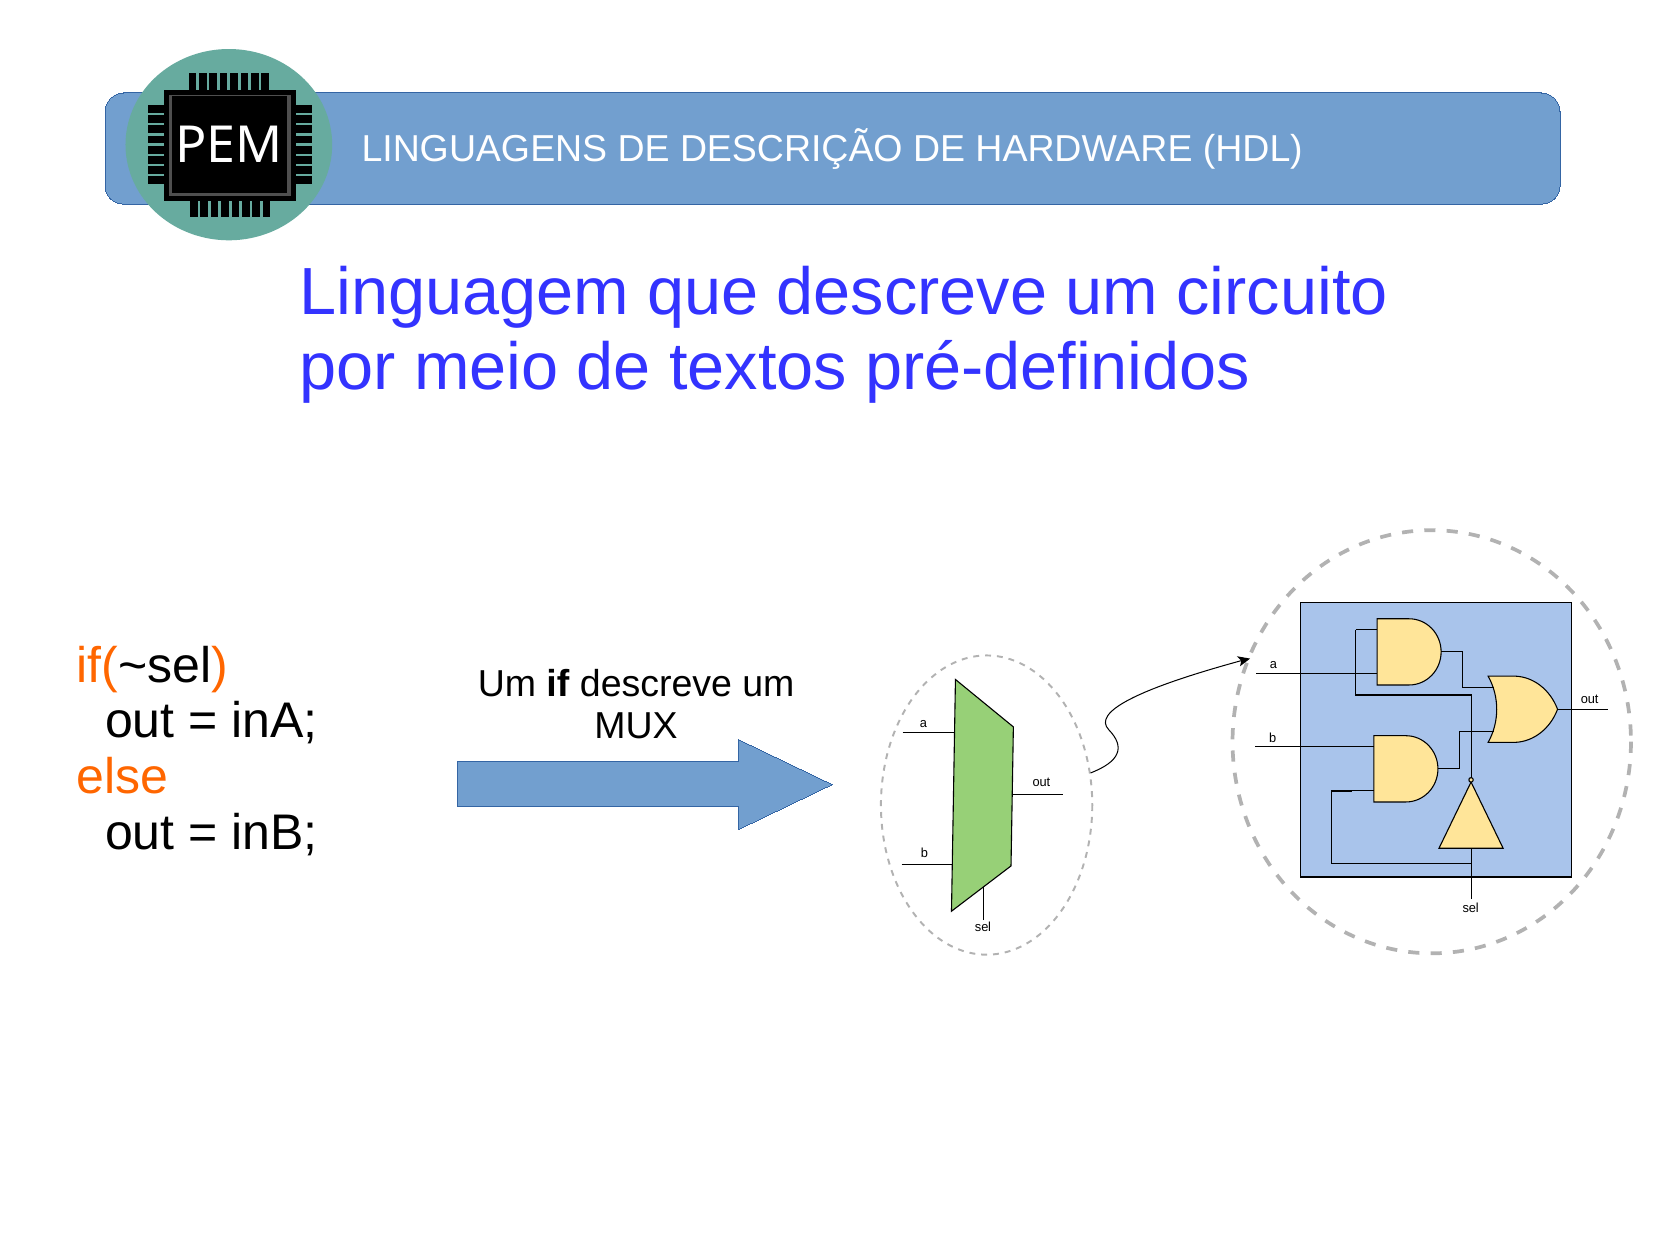

LINGUAGENS DE DESCRIÇÃO DE HARDWARE (HDL)
Linguagem que descreve um circuito por meio de textos pré-definidos
if(~sel)
 out = inA;
else
 out = inB;
Um if descreve um MUX